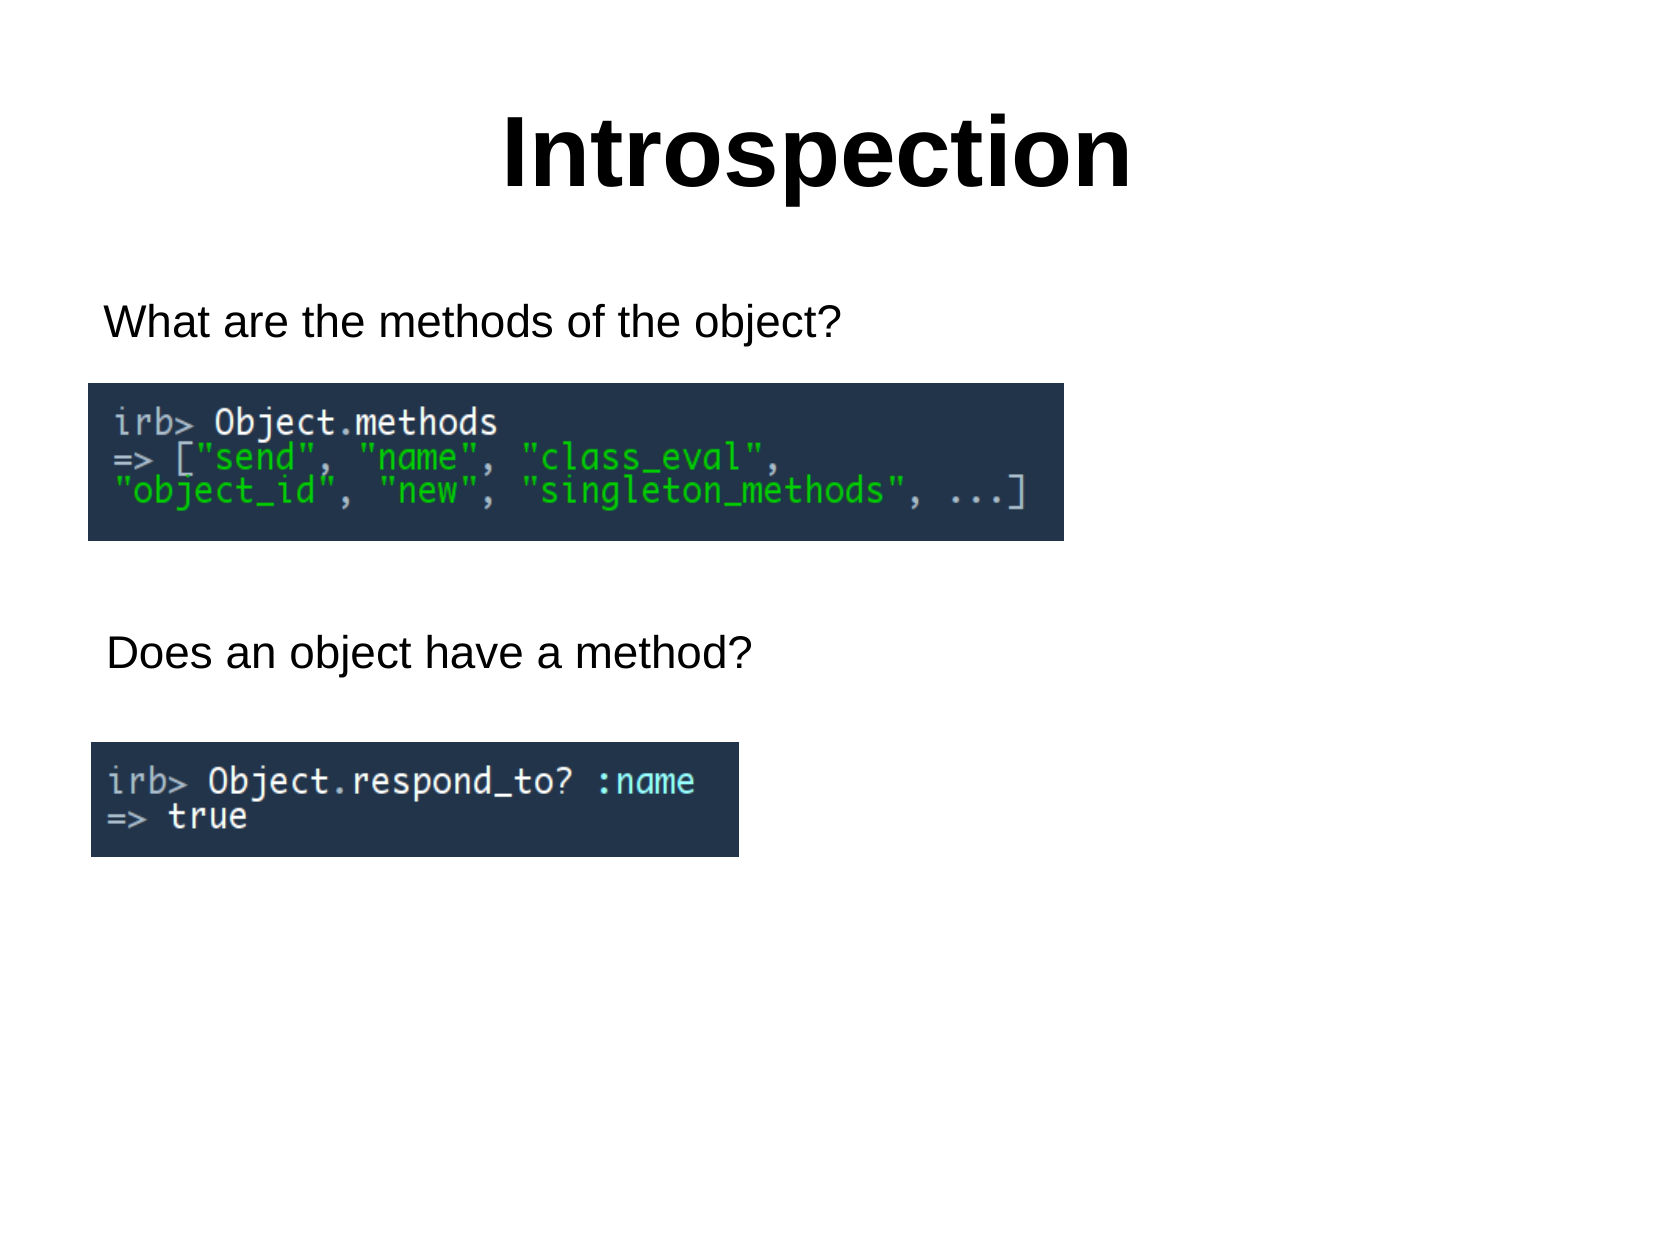

Introspection
What are the methods of the object?
Does an object have a method?